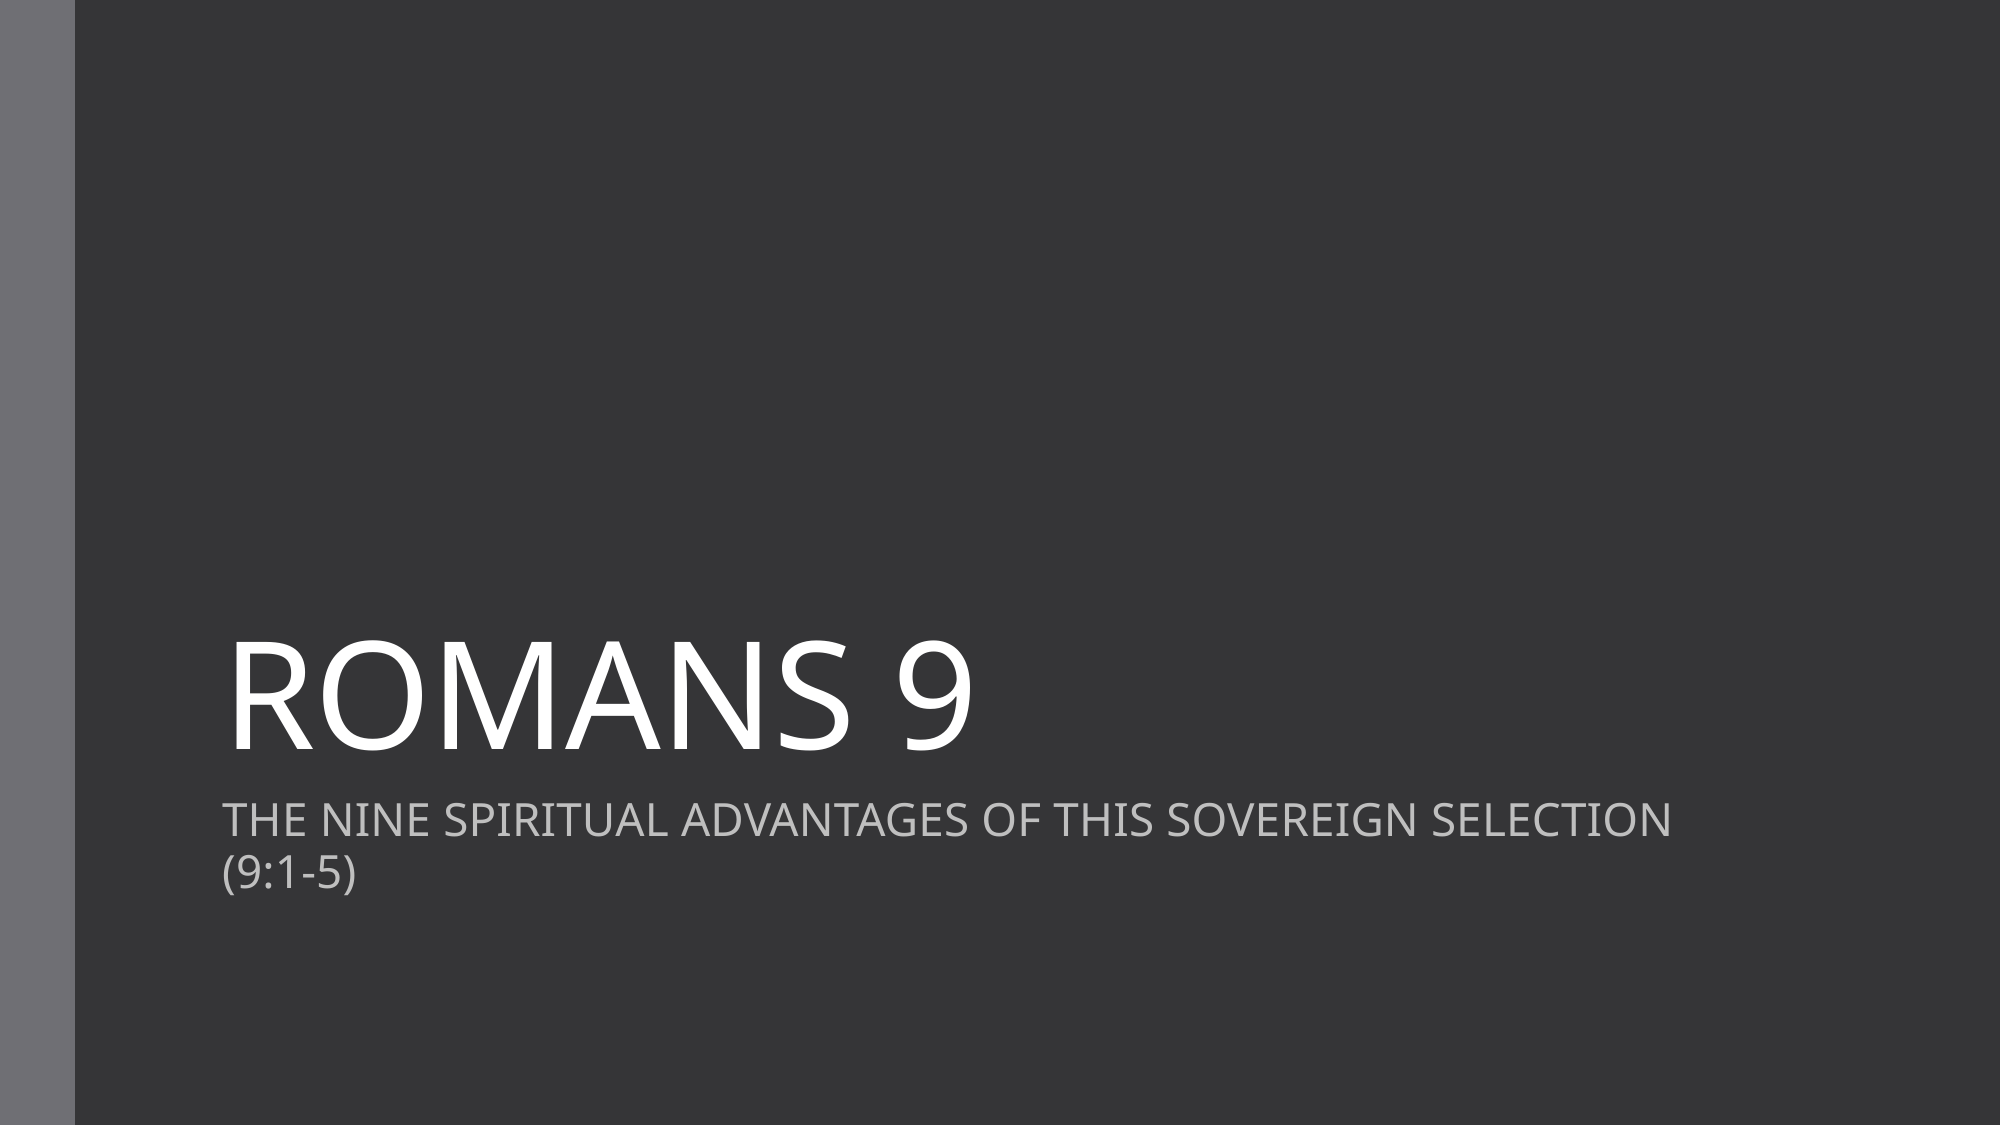

# ROMANS 9
THE NINE SPIRITUAL ADVANTAGES OF THIS SOVEREIGN SELECTION (9:1-5)